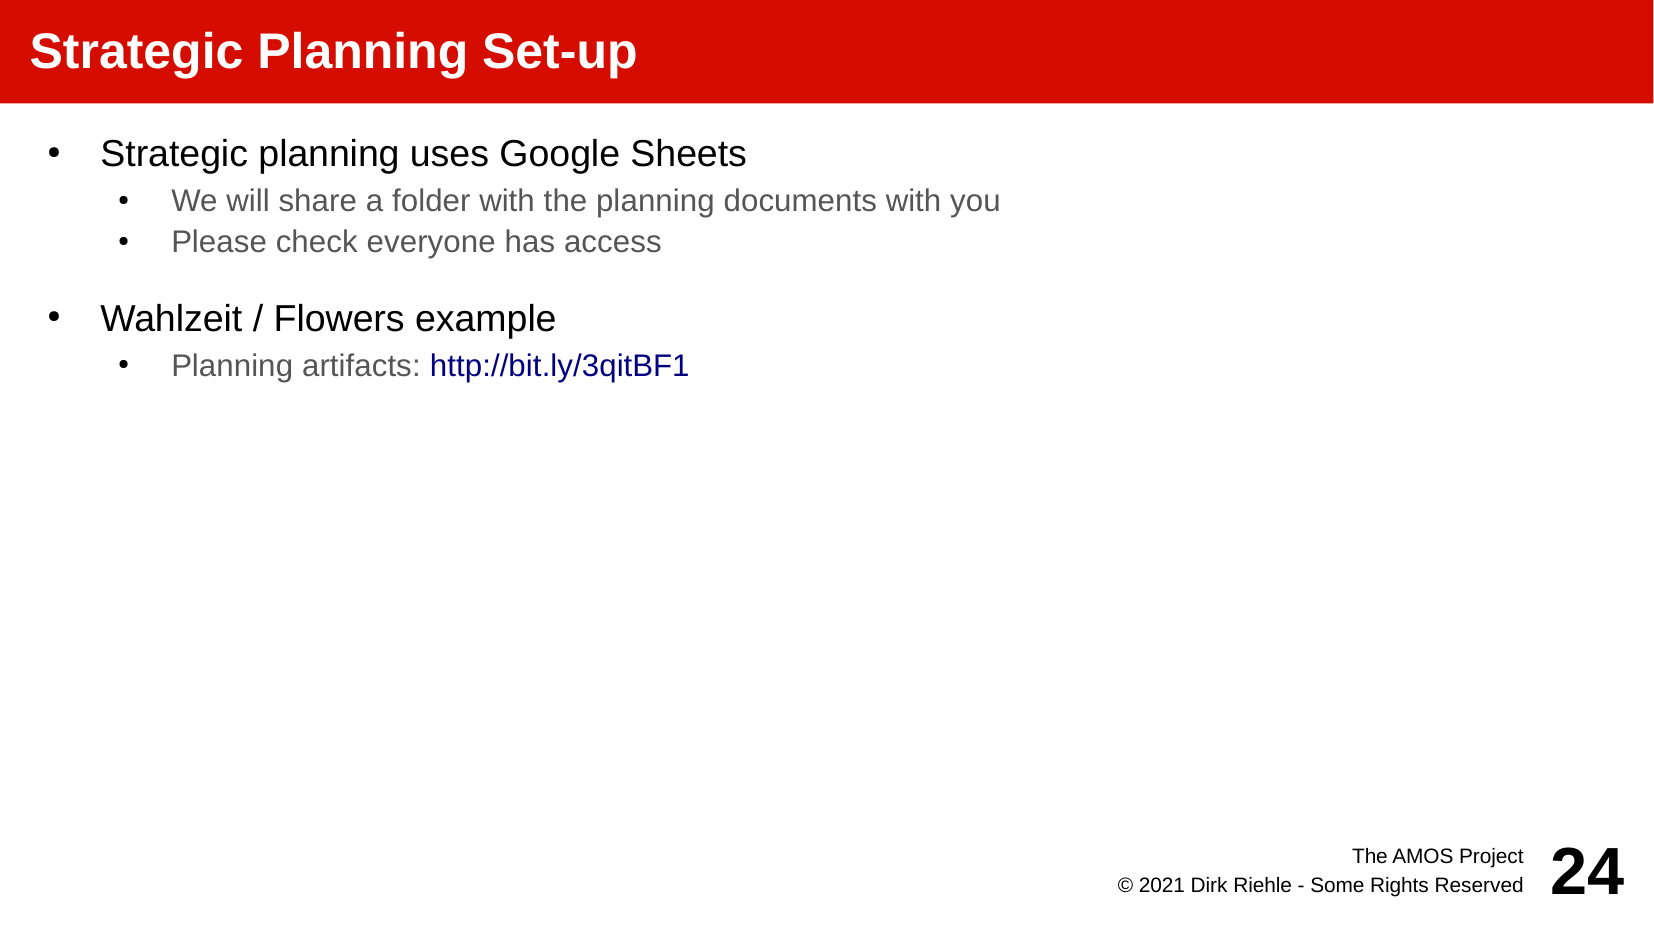

# Strategic Planning Set-up
Strategic planning uses Google Sheets
We will share a folder with the planning documents with you
Please check everyone has access
Wahlzeit / Flowers example
Planning artifacts: http://bit.ly/3qitBF1
The AMOS Project
24
© 2021 Dirk Riehle - Some Rights Reserved